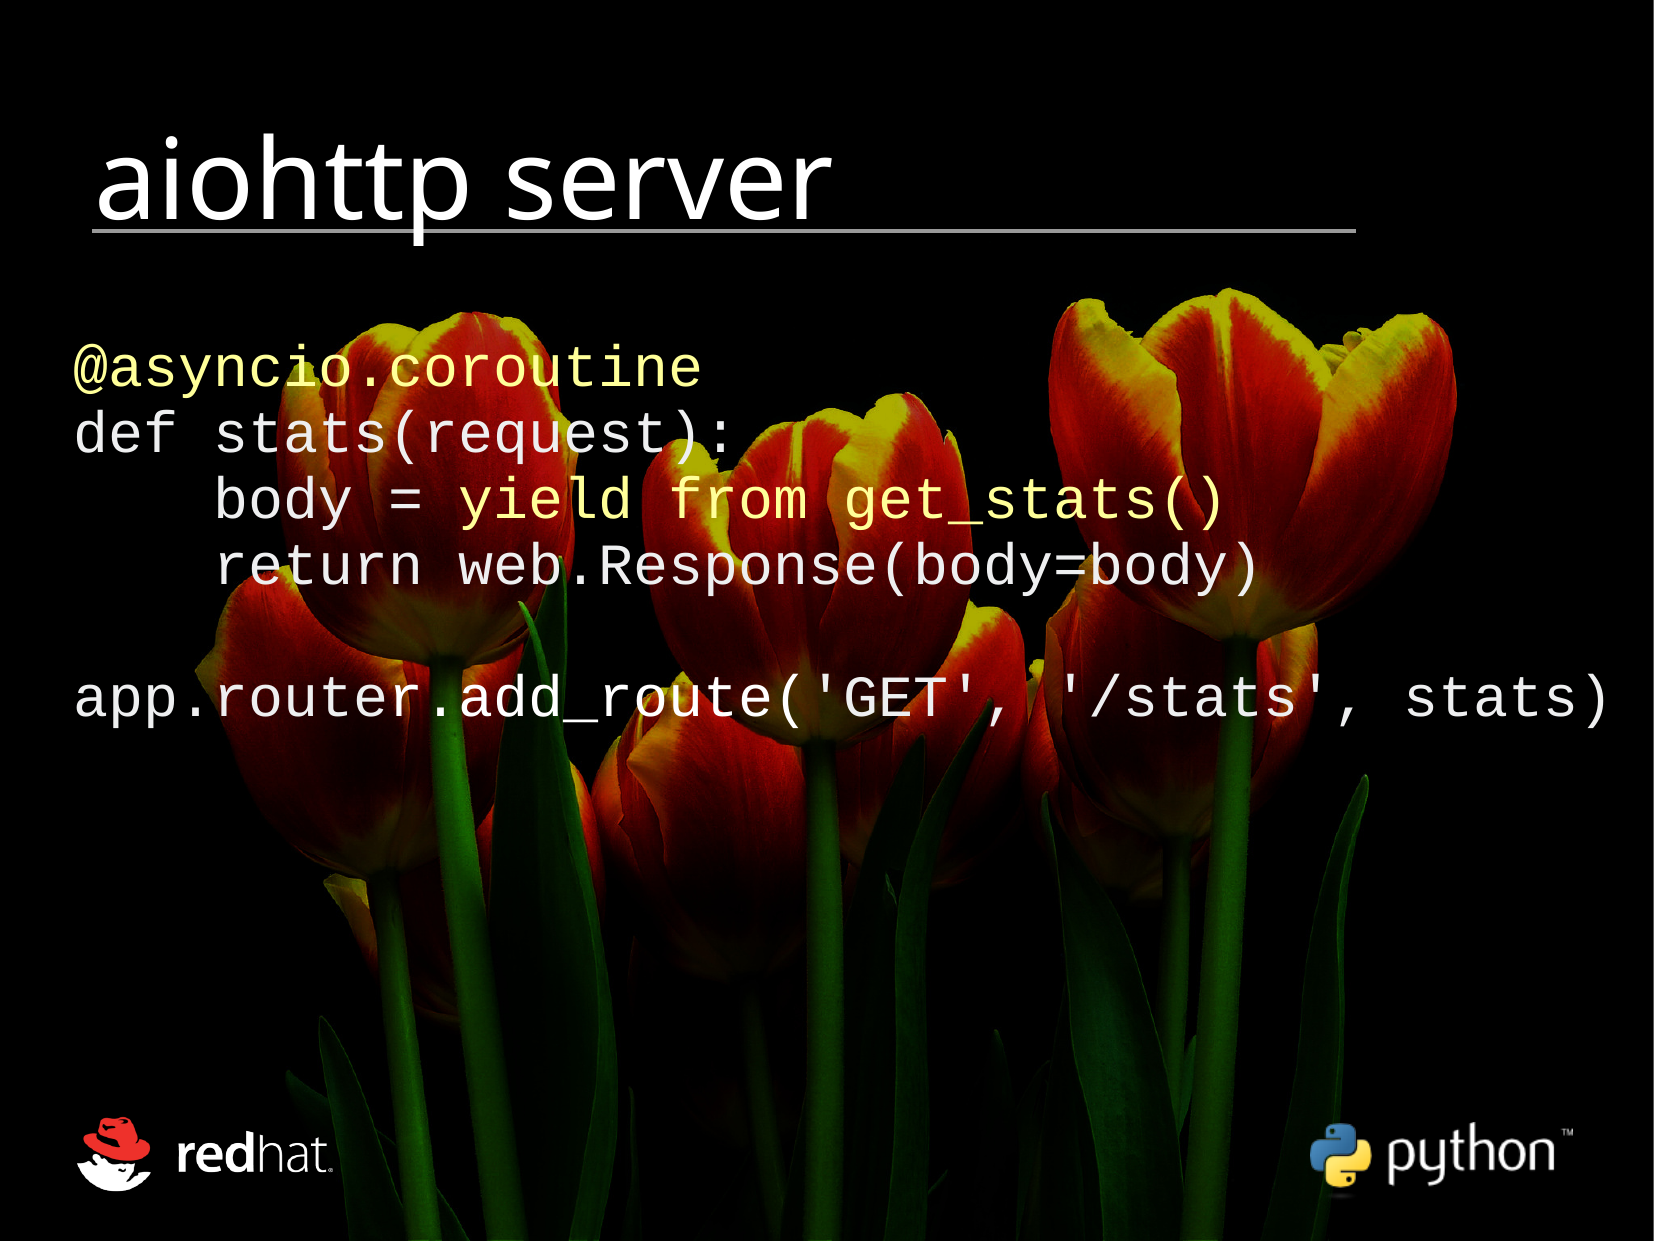

aiohttp server
# @asyncio.coroutine def stats(request): body = yield from get_stats() return web.Response(body=body) app.router.add_route('GET', '/stats', stats)